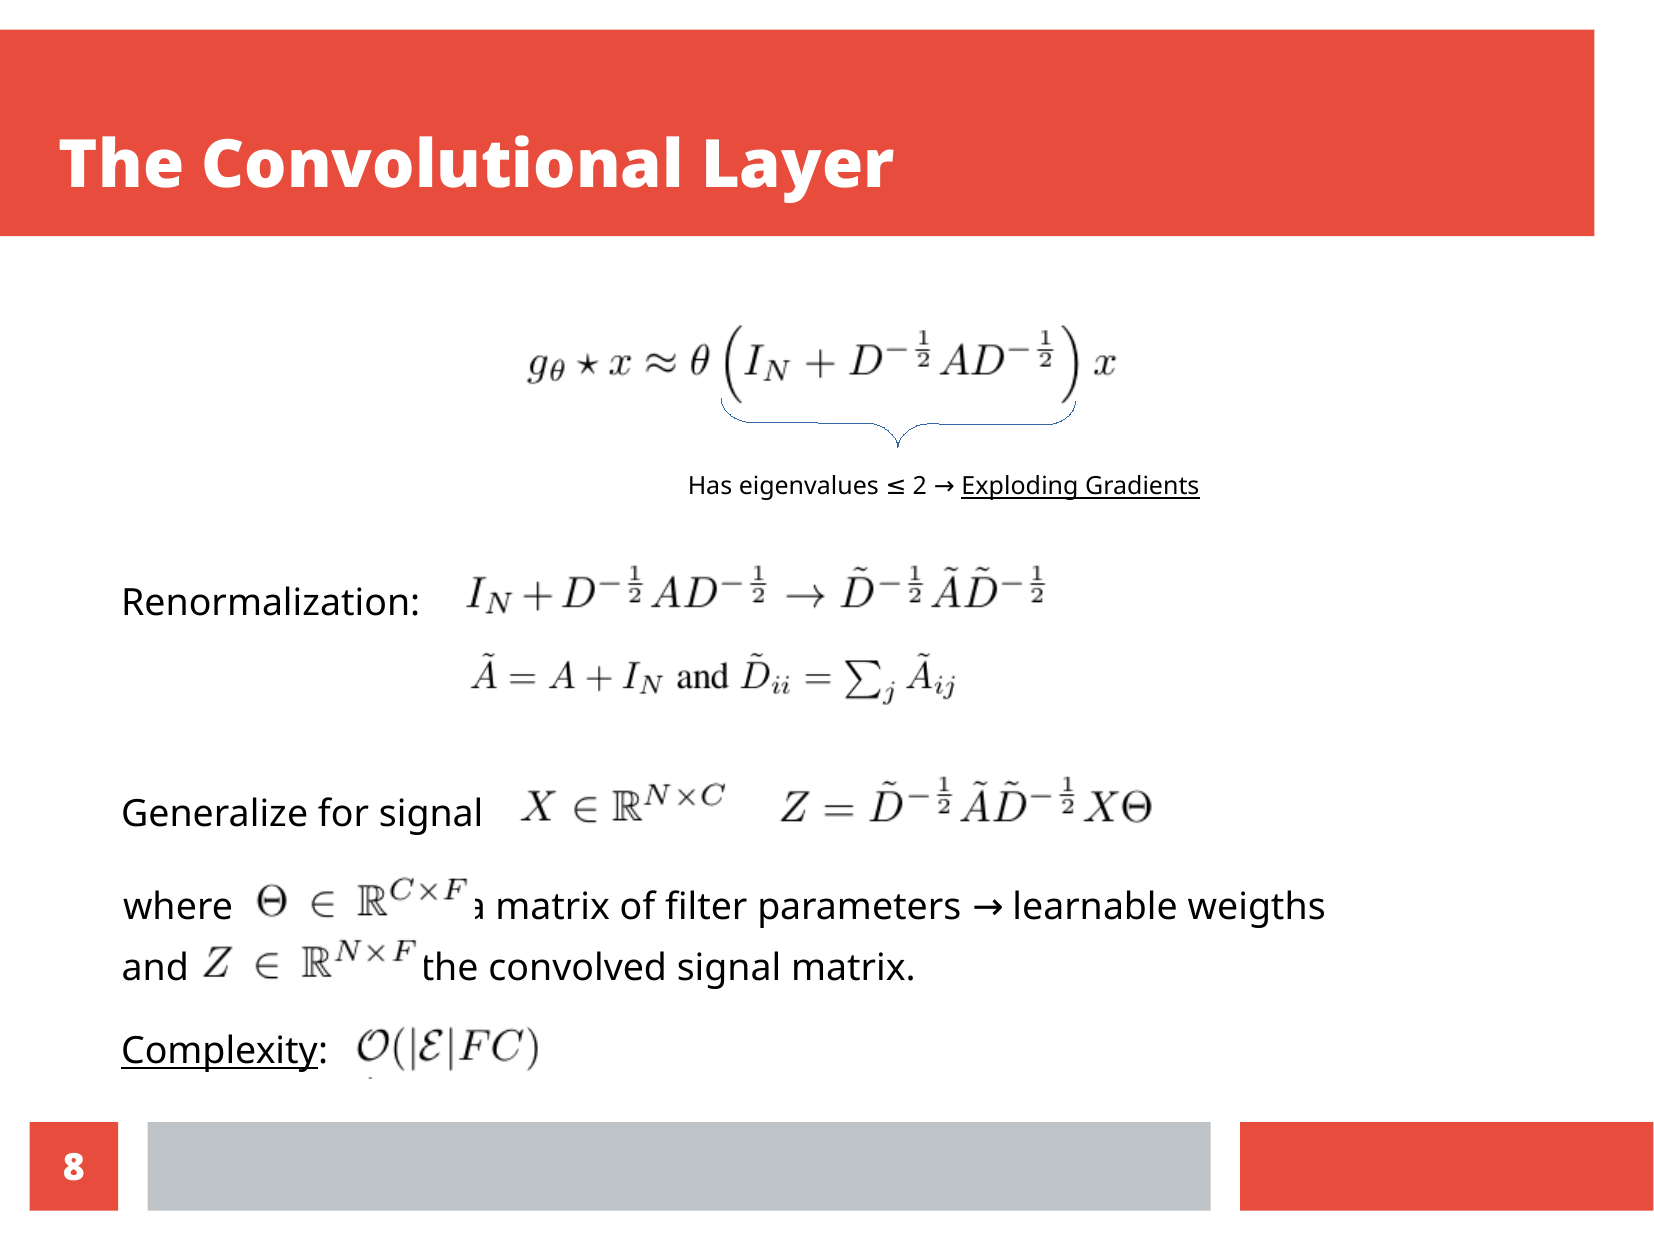

# The Convolutional Layer
Has eigenvalues ≤ 2 → Exploding Gradients
Renormalization:
Generalize for signal :
where is a matrix of filter parameters → learnable weigths
and is the convolved signal matrix.
Complexity:
8